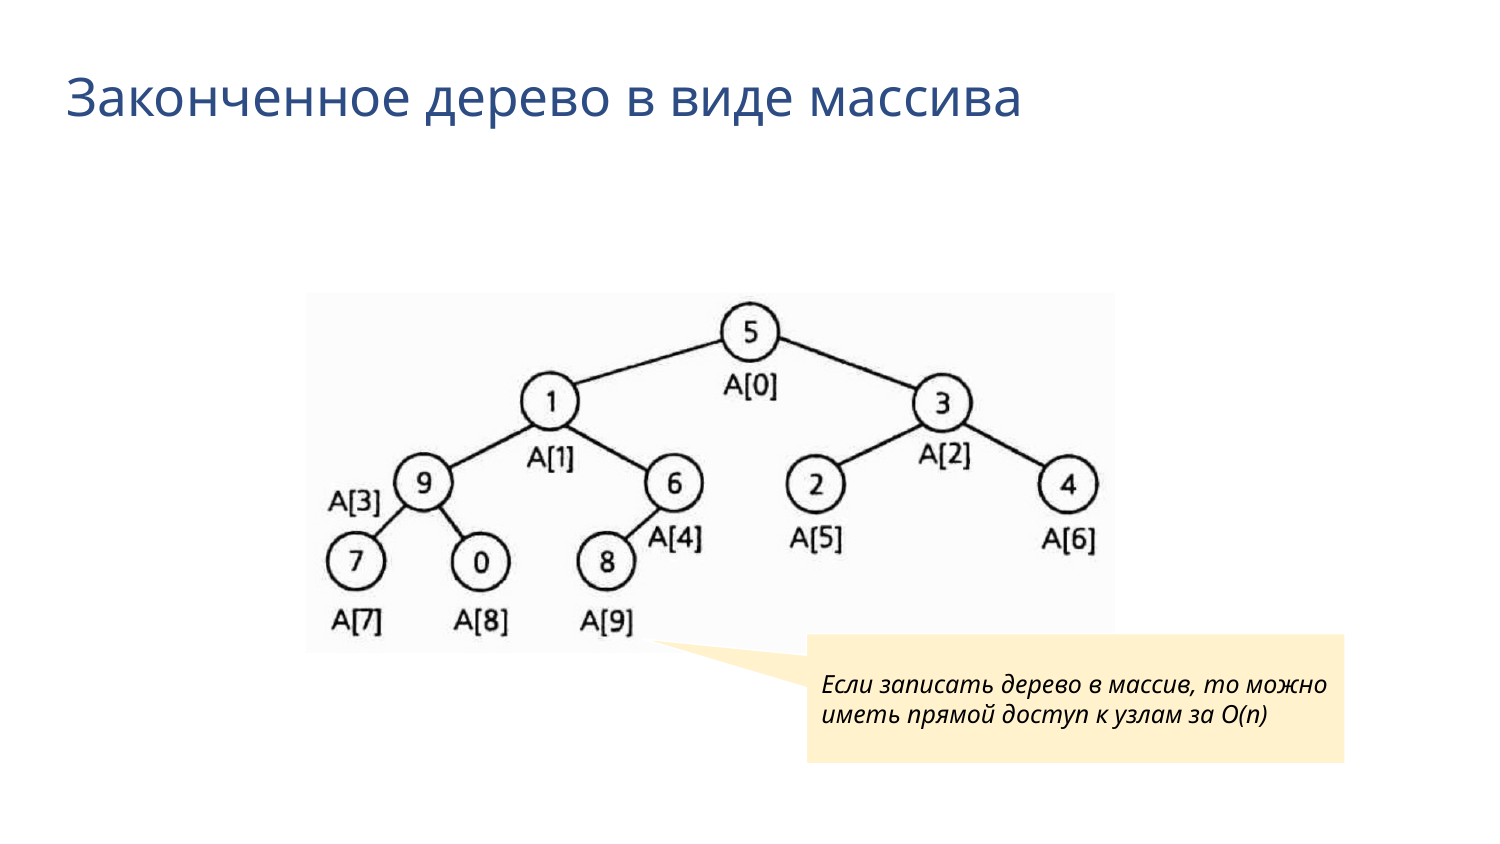

# Законченное дерево в виде массива
Если записать дерево в массив, то можно иметь прямой доступ к узлам за O(n)